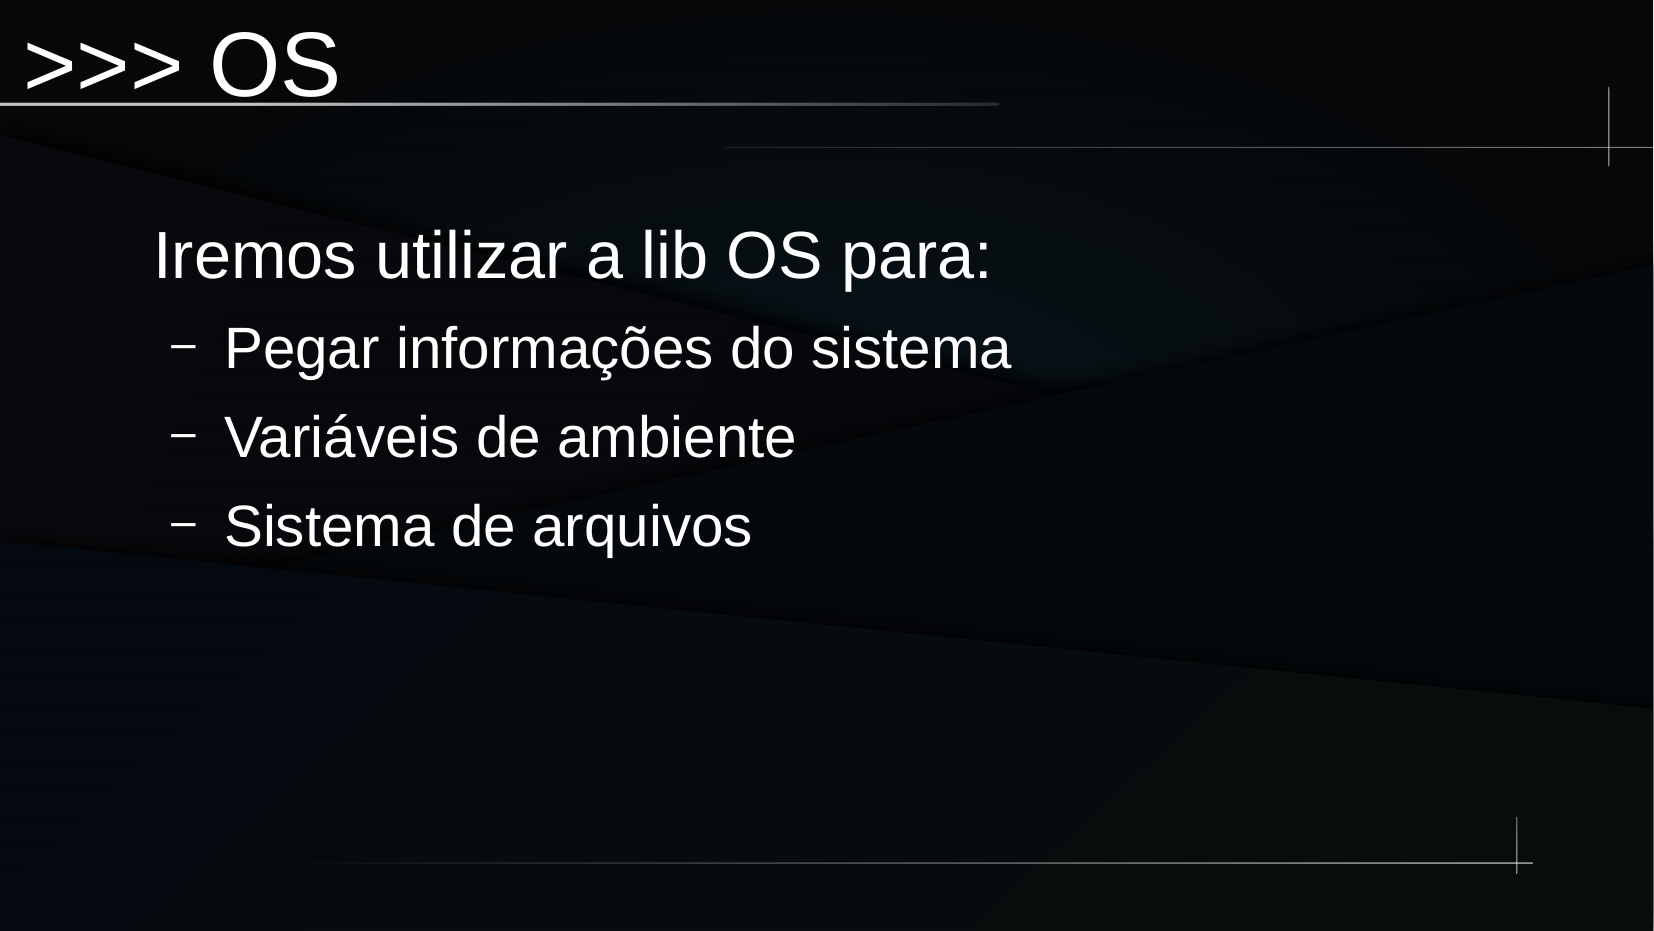

# >>> OS
Iremos utilizar a lib OS para:
Pegar informações do sistema
Variáveis de ambiente
Sistema de arquivos